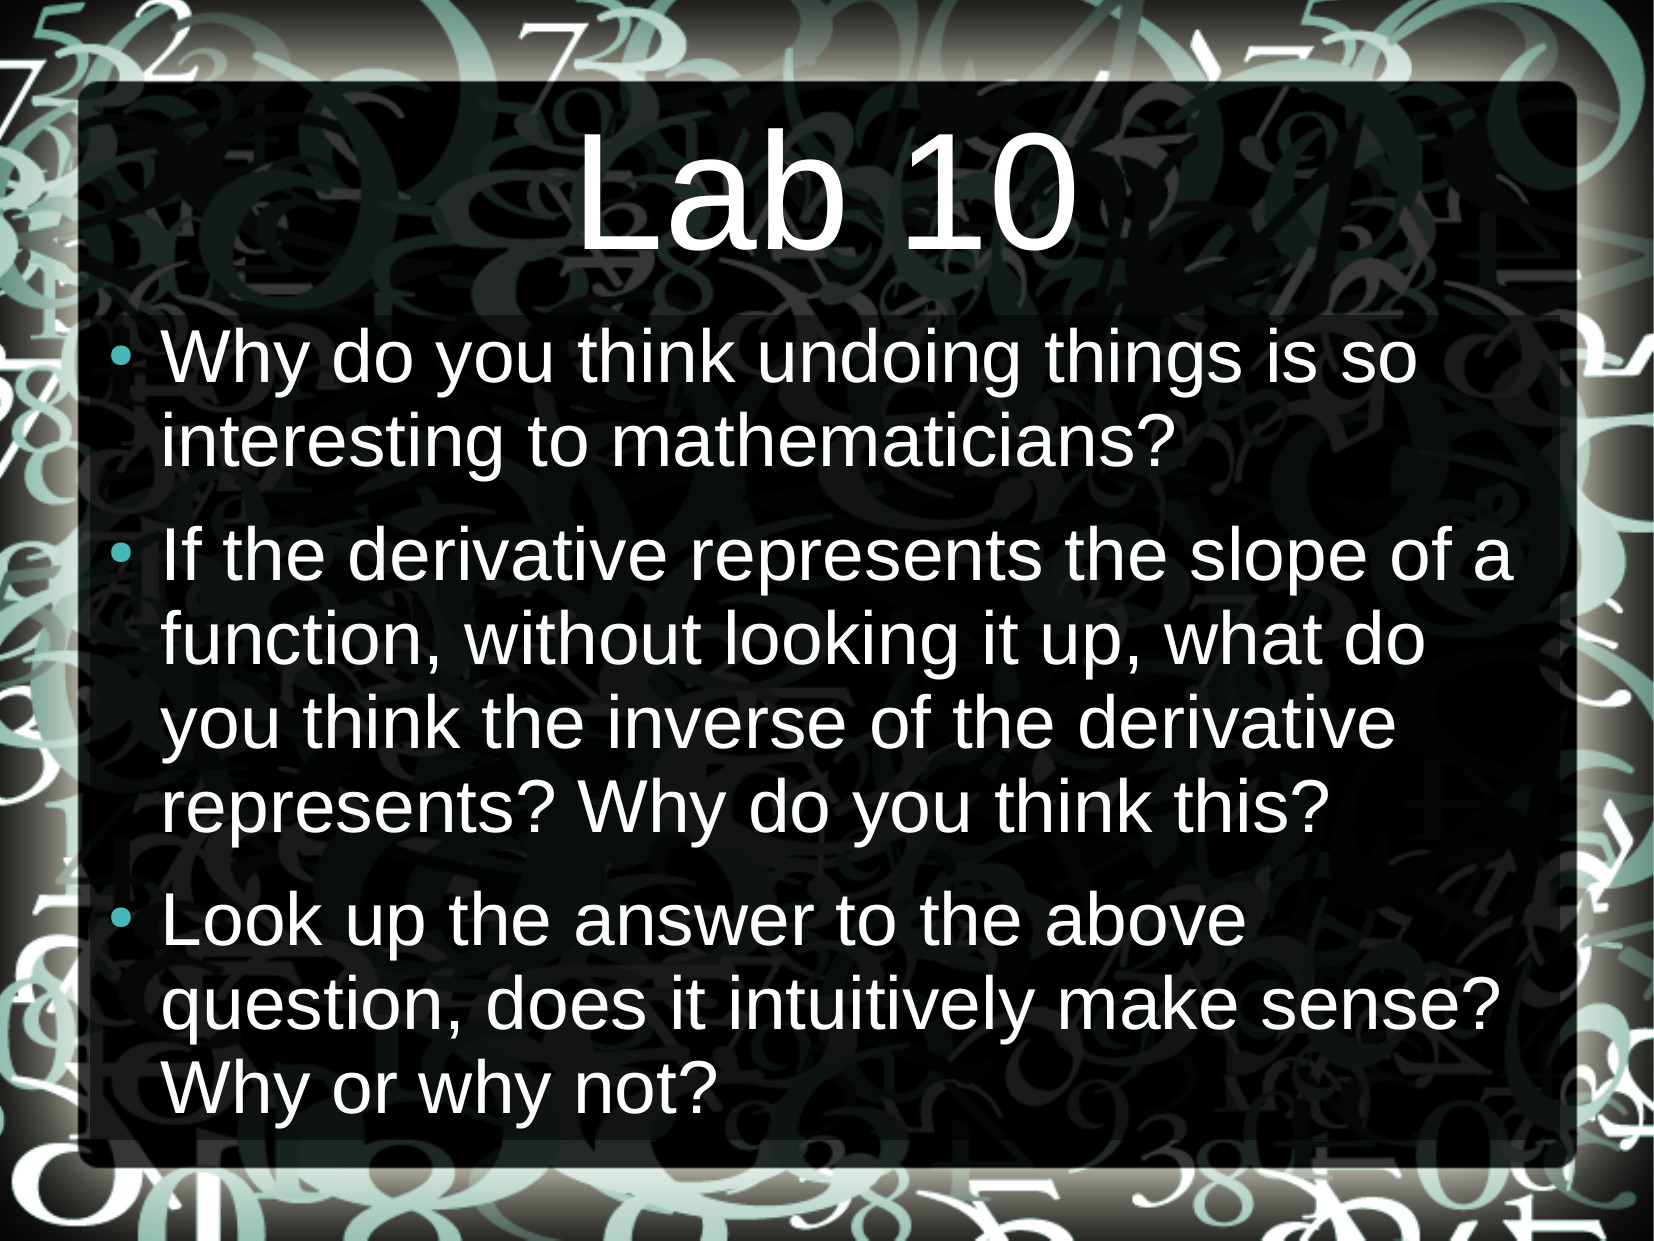

# Lab 10
Why do you think undoing things is so interesting to mathematicians?
If the derivative represents the slope of a function, without looking it up, what do you think the inverse of the derivative represents? Why do you think this?
Look up the answer to the above question, does it intuitively make sense? Why or why not?